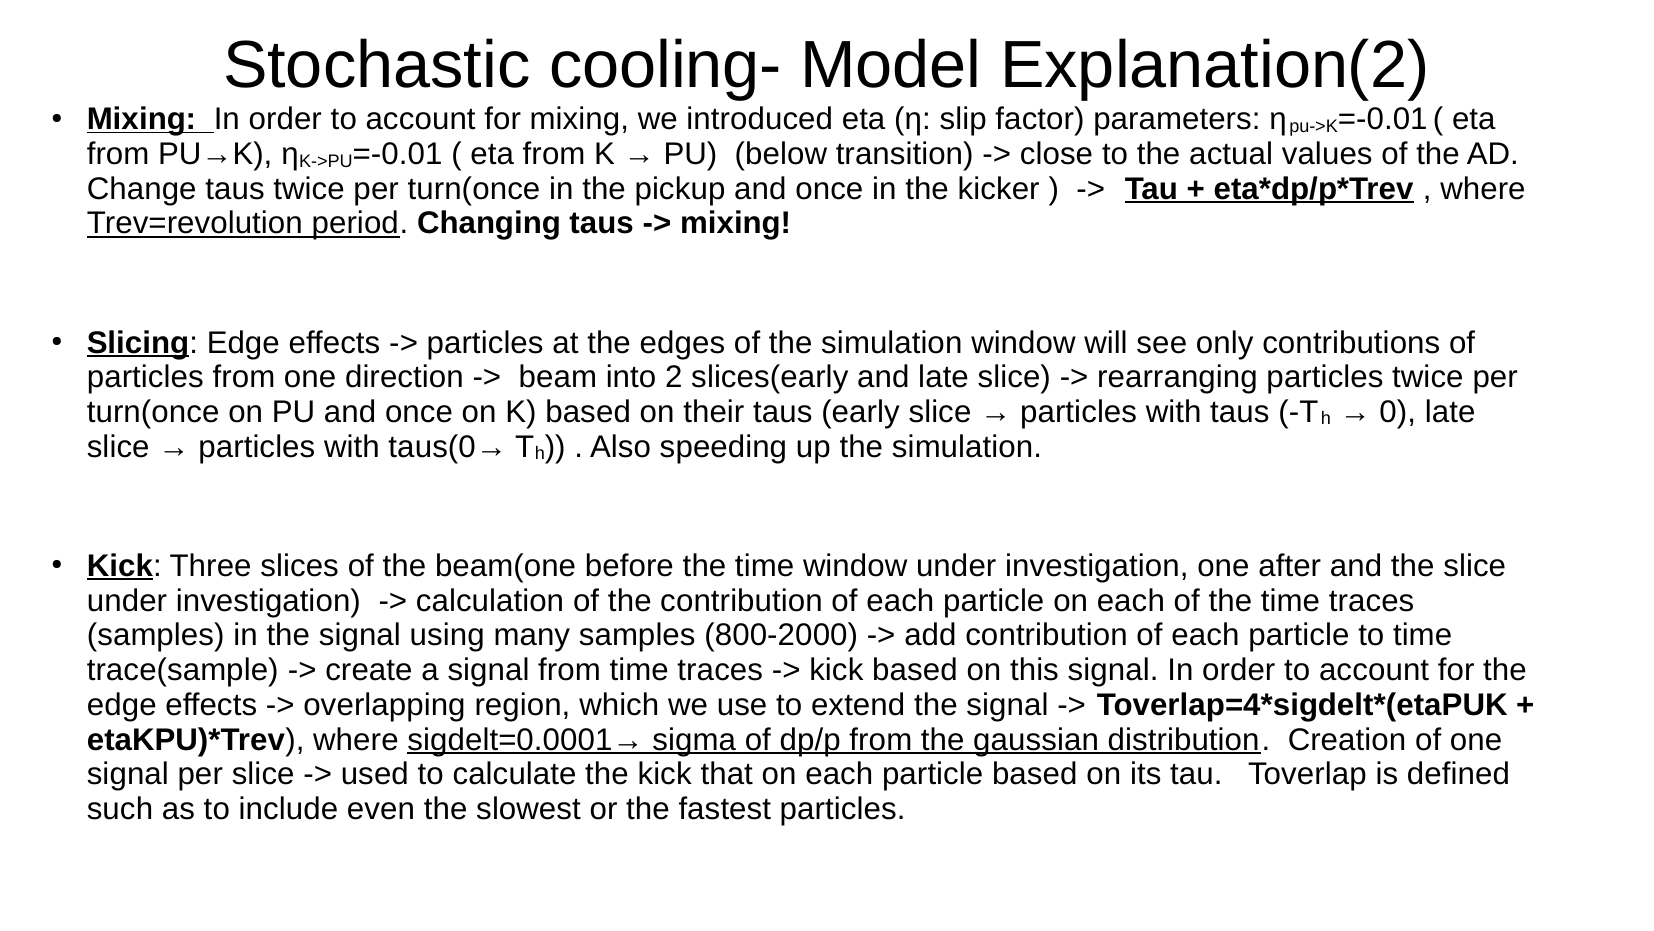

# Stochastic cooling- Model Explanation(2)
Mixing: In order to account for mixing, we introduced eta (η: slip factor) parameters: ηpu->K=-0.01 ( eta from PU→K), ηK->PU=-0.01 ( eta from K → PU) (below transition) -> close to the actual values of the AD. Change taus twice per turn(once in the pickup and once in the kicker ) -> Tau + eta*dp/p*Trev , where Trev=revolution period. Changing taus -> mixing!
Slicing: Edge effects -> particles at the edges of the simulation window will see only contributions of particles from one direction -> beam into 2 slices(early and late slice) -> rearranging particles twice per turn(once on PU and once on K) based on their taus (early slice → particles with taus (-Th → 0), late slice → particles with taus(0→ Th)) . Also speeding up the simulation.
Kick: Three slices of the beam(one before the time window under investigation, one after and the slice under investigation) -> calculation of the contribution of each particle on each of the time traces (samples) in the signal using many samples (800-2000) -> add contribution of each particle to time trace(sample) -> create a signal from time traces -> kick based on this signal. In order to account for the edge effects -> overlapping region, which we use to extend the signal -> Toverlap=4*sigdelt*(etaPUK + etaKPU)*Trev), where sigdelt=0.0001→ sigma of dp/p from the gaussian distribution. Creation of one signal per slice -> used to calculate the kick that on each particle based on its tau. Toverlap is defined such as to include even the slowest or the fastest particles.